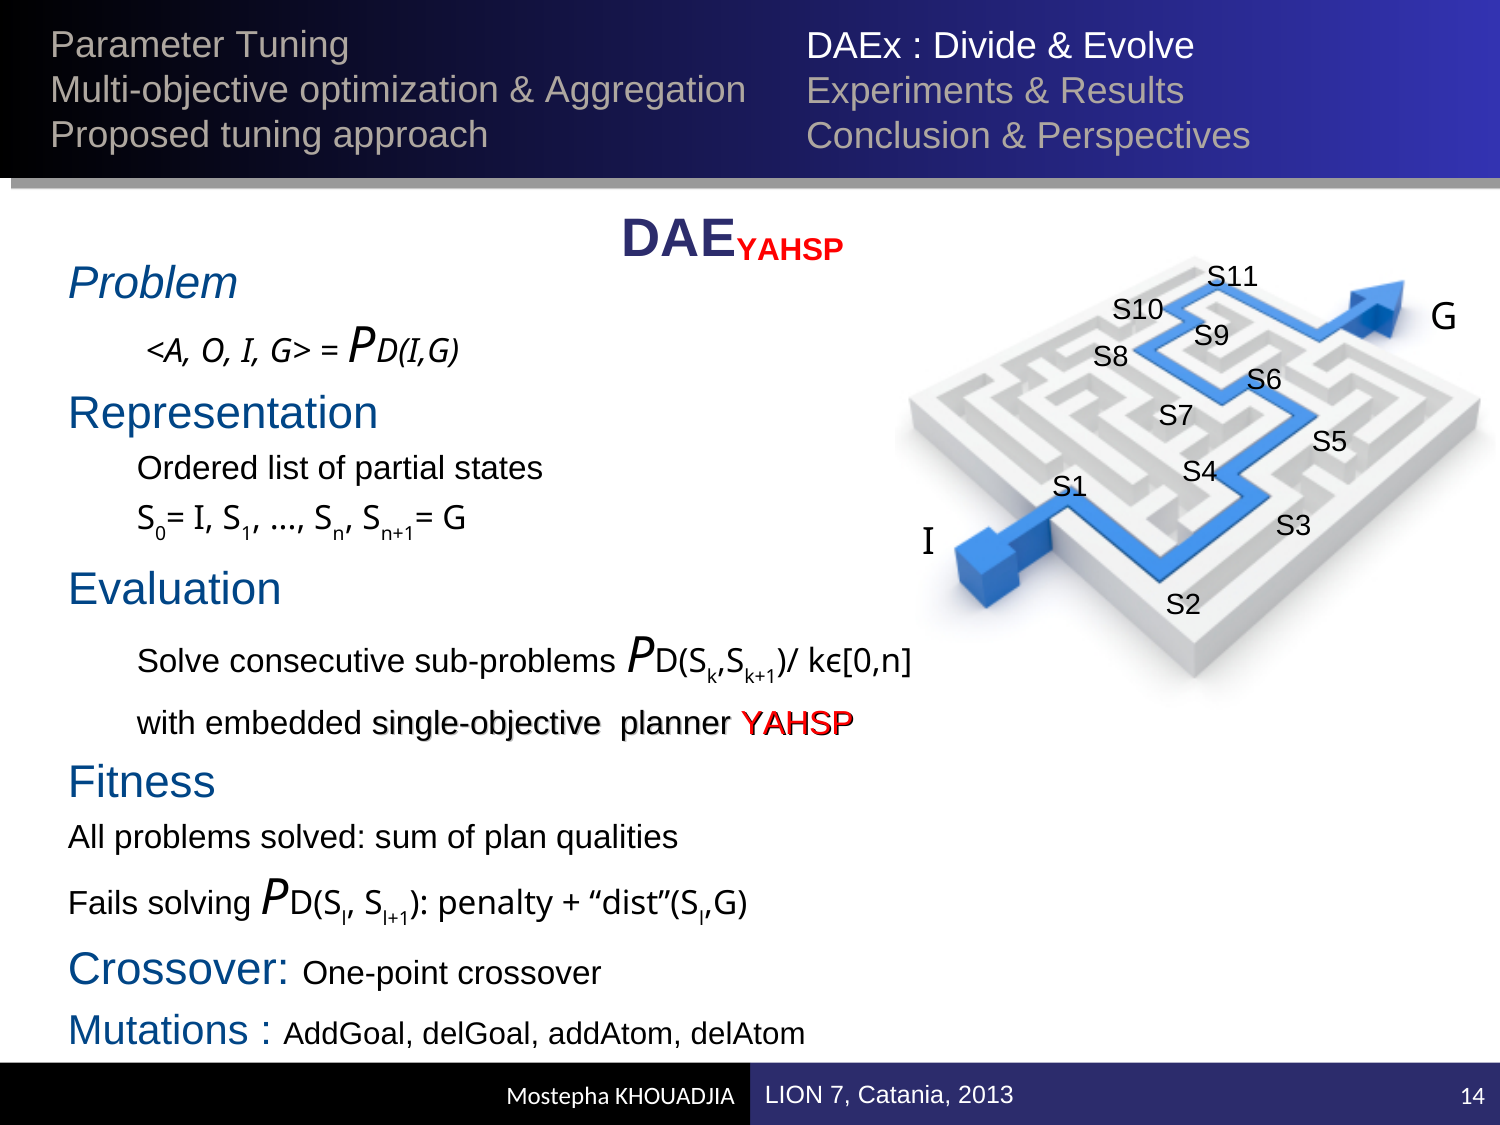

Parameter Tuning
Multi-objective optimization & Aggregation
Proposed tuning approach
DAEx : Divide & Evolve
Experiments & Results
Conclusion & Perspectives
DAEYAHSP
Problem
	 <A, O, I, G> = PD(I,G)
Representation
	Ordered list of partial states
	S0= I, S1, ..., Sn, Sn+1= G
Evaluation
	Solve consecutive sub-problems PD(Sk,Sk+1)/ kϵ[0,n]
	with embedded single-objective planner YAHSP
Fitness
All problems solved: sum of plan qualities
Fails solving PD(Sl, Sl+1): penalty + “dist”(Sl,G)
Crossover: One-point crossover
Mutations : AddGoal, delGoal, addAtom, delAtom
S11
S10
G
S9
S8
S6
S7
S5
S4
S1
I
S2
S3
14